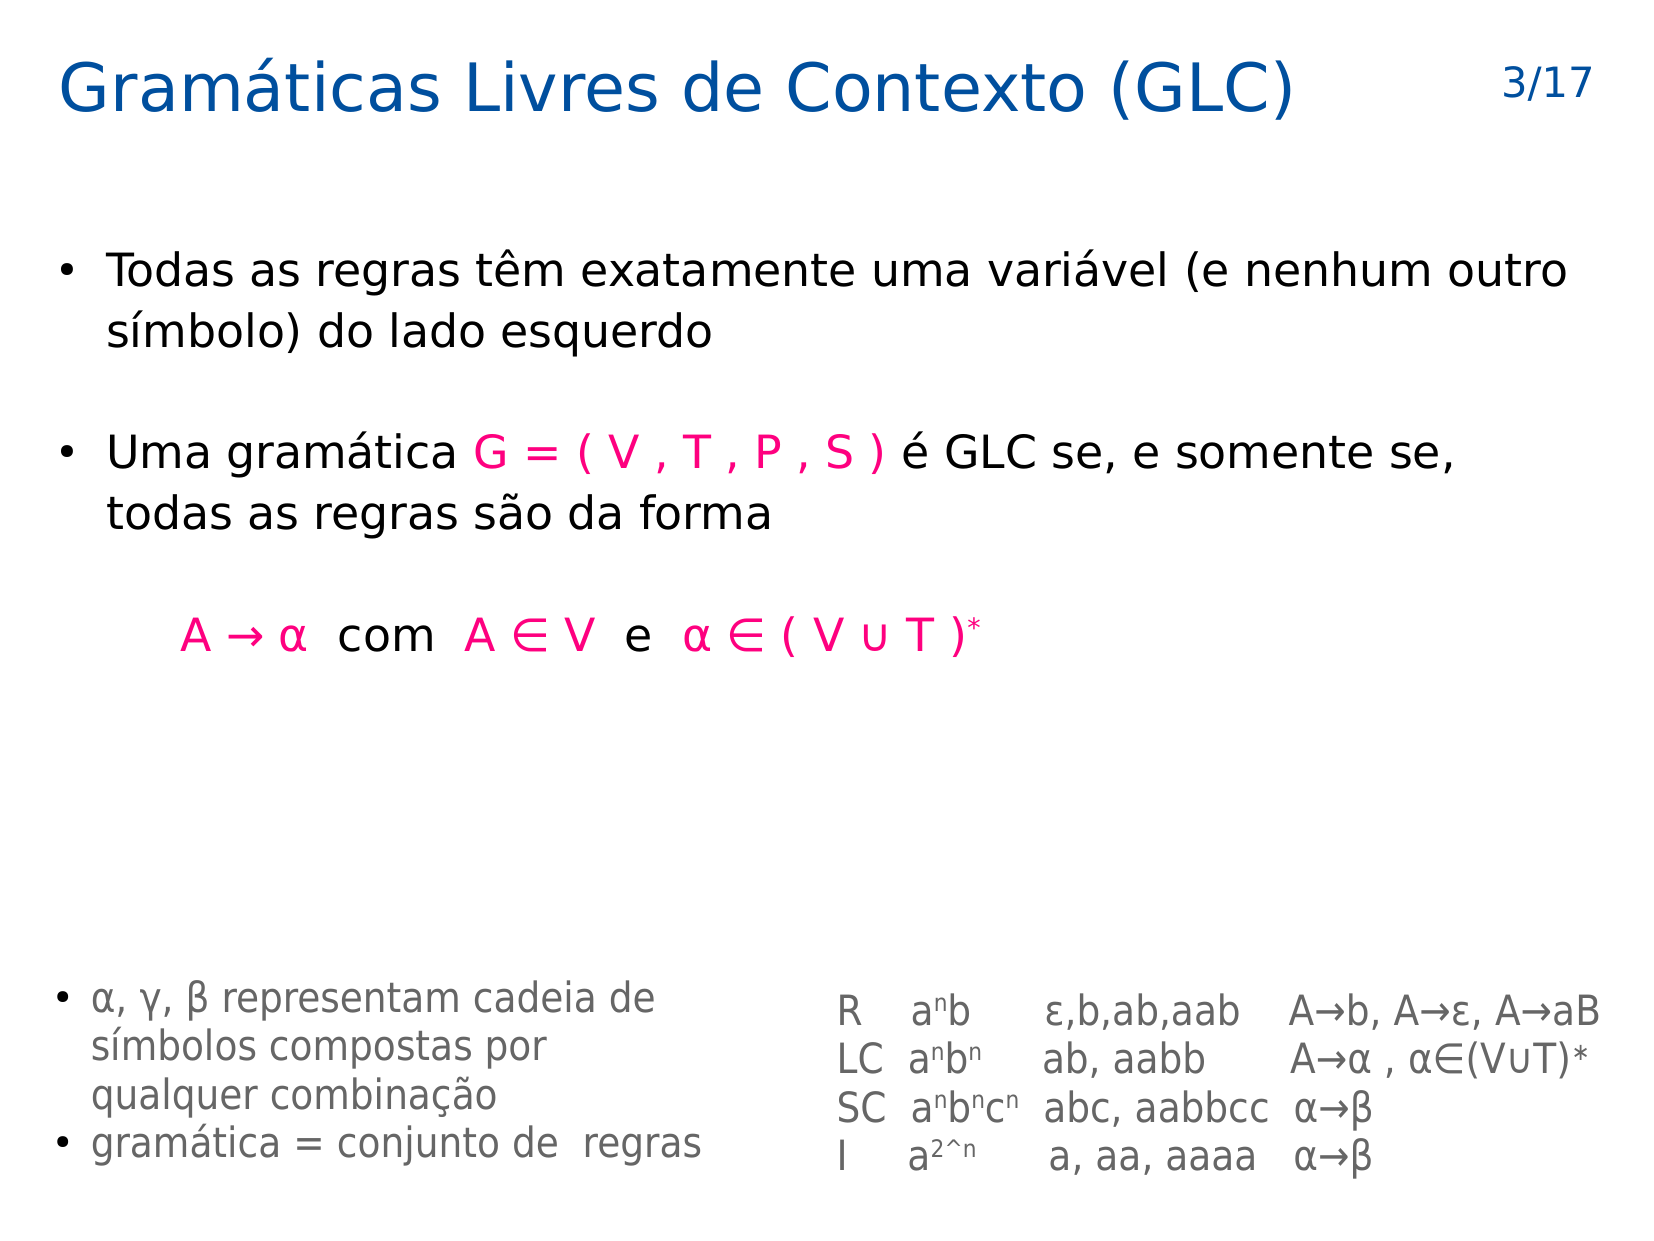

# Gramáticas Livres de Contexto (GLC)
3
Todas as regras têm exatamente uma variável (e nenhum outro símbolo) do lado esquerdo
Uma gramática G = ( V , T , P , S ) é GLC se, e somente se, todas as regras são da forma
	A → α com A ∈ V e α ∈ ( V ∪ T )*
α, γ, β representam cadeia de símbolos compostas por qualquer combinação
gramática = conjunto de regras
R anb	 ε,b,ab,aab A→b, A→ε, A→aB
LC anbn ab, aabb A→α , α∈(V∪T)∗
SC anbncn abc, aabbcc α→β
I a2^n a, aa, aaaa α→β